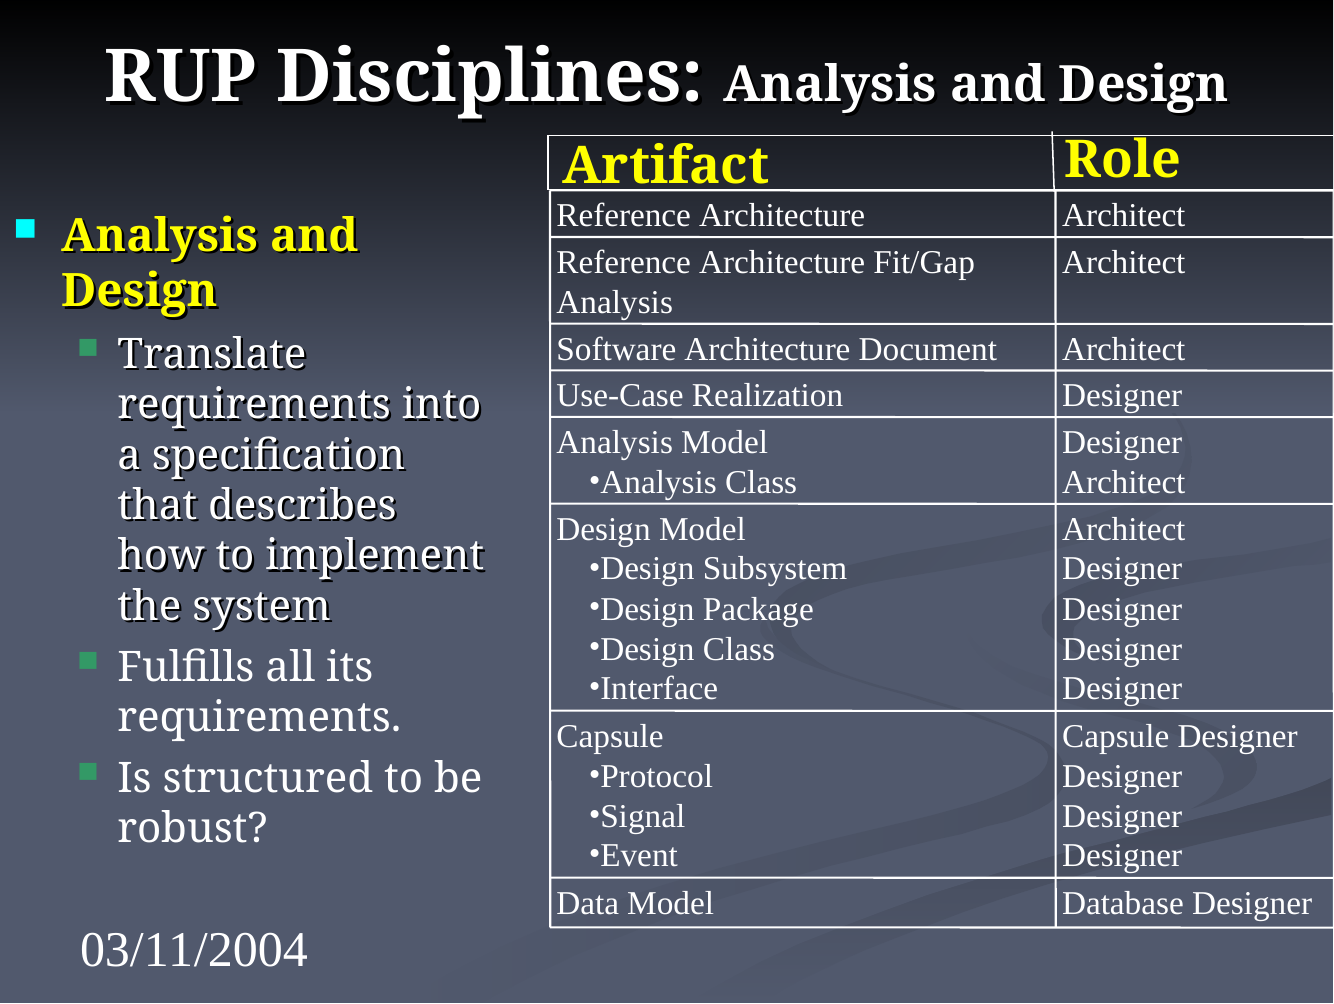

# RUP Disciplines: Analysis and Design
Role
Artifact
Reference Architecture
Architect
Reference Architecture Fit/Gap Analysis
Architect
Software Architecture Document
Architect
Use-Case Realization
Designer
Analysis Model
Analysis Class
Designer
Architect
Design Model
Design Subsystem
Design Package
Design Class
Interface
Architect
Designer
Designer
Designer
Designer
Capsule
Protocol
Signal
Event
Capsule Designer
Designer
Designer
Designer
Data Model
Database Designer
Analysis and Design
Translate requirements into a specification that describes how to implement the system
Fulfills all its requirements.
Is structured to be robust?
03/11/2004